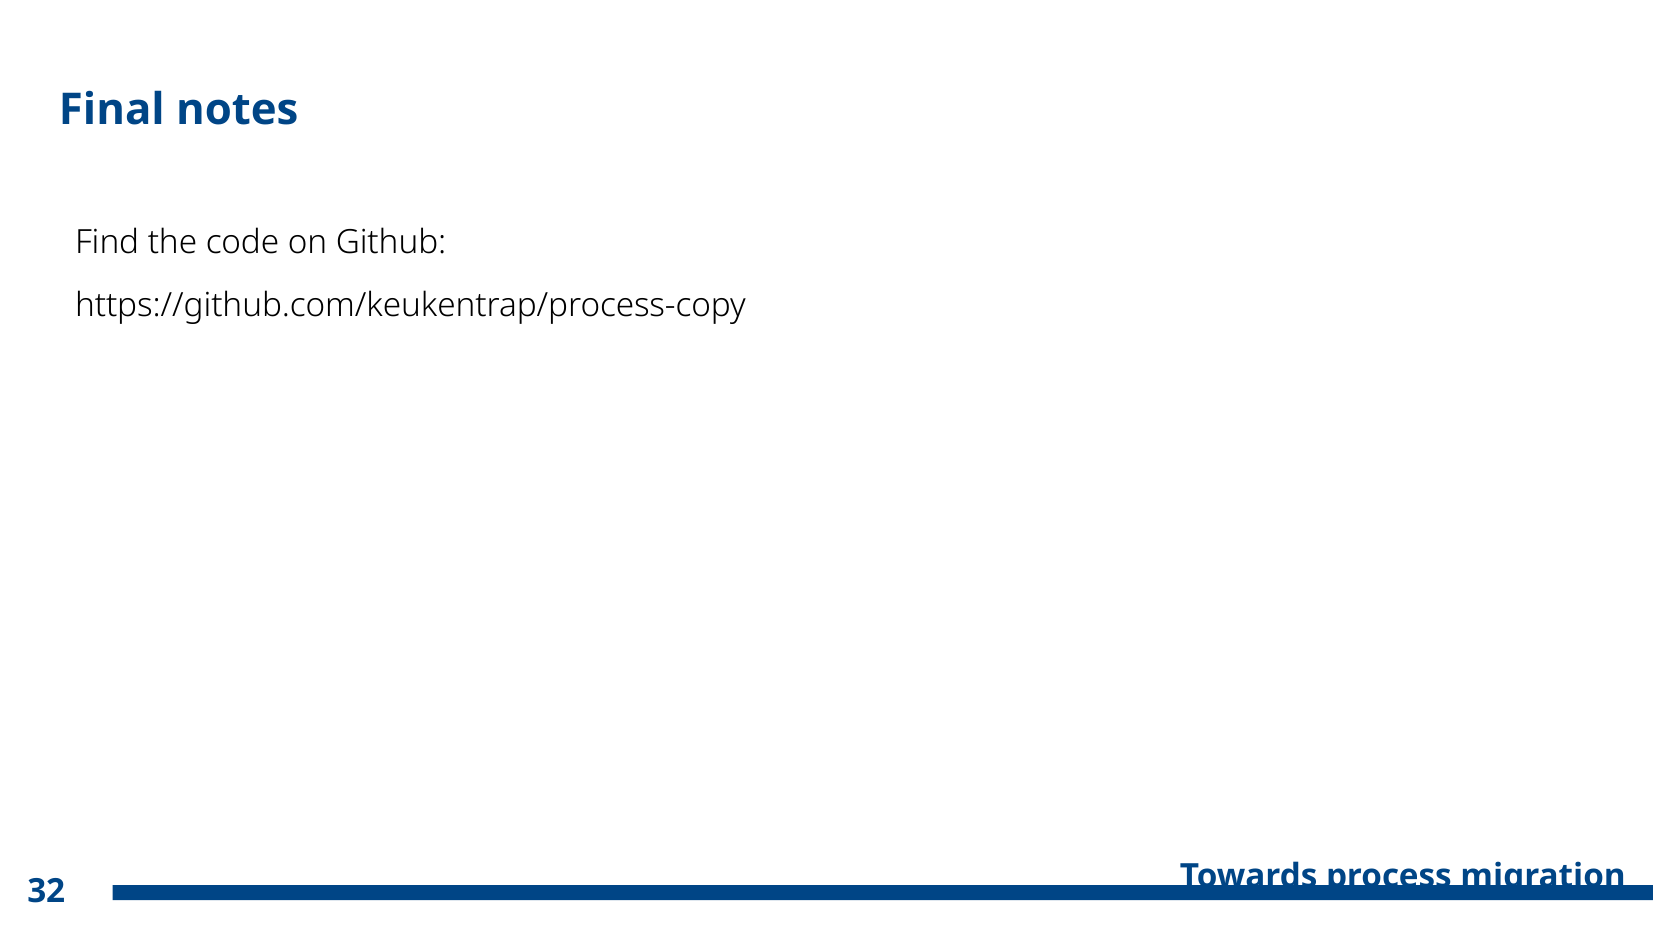

# Final notes
Find the code on Github:
https://github.com/keukentrap/process-copy